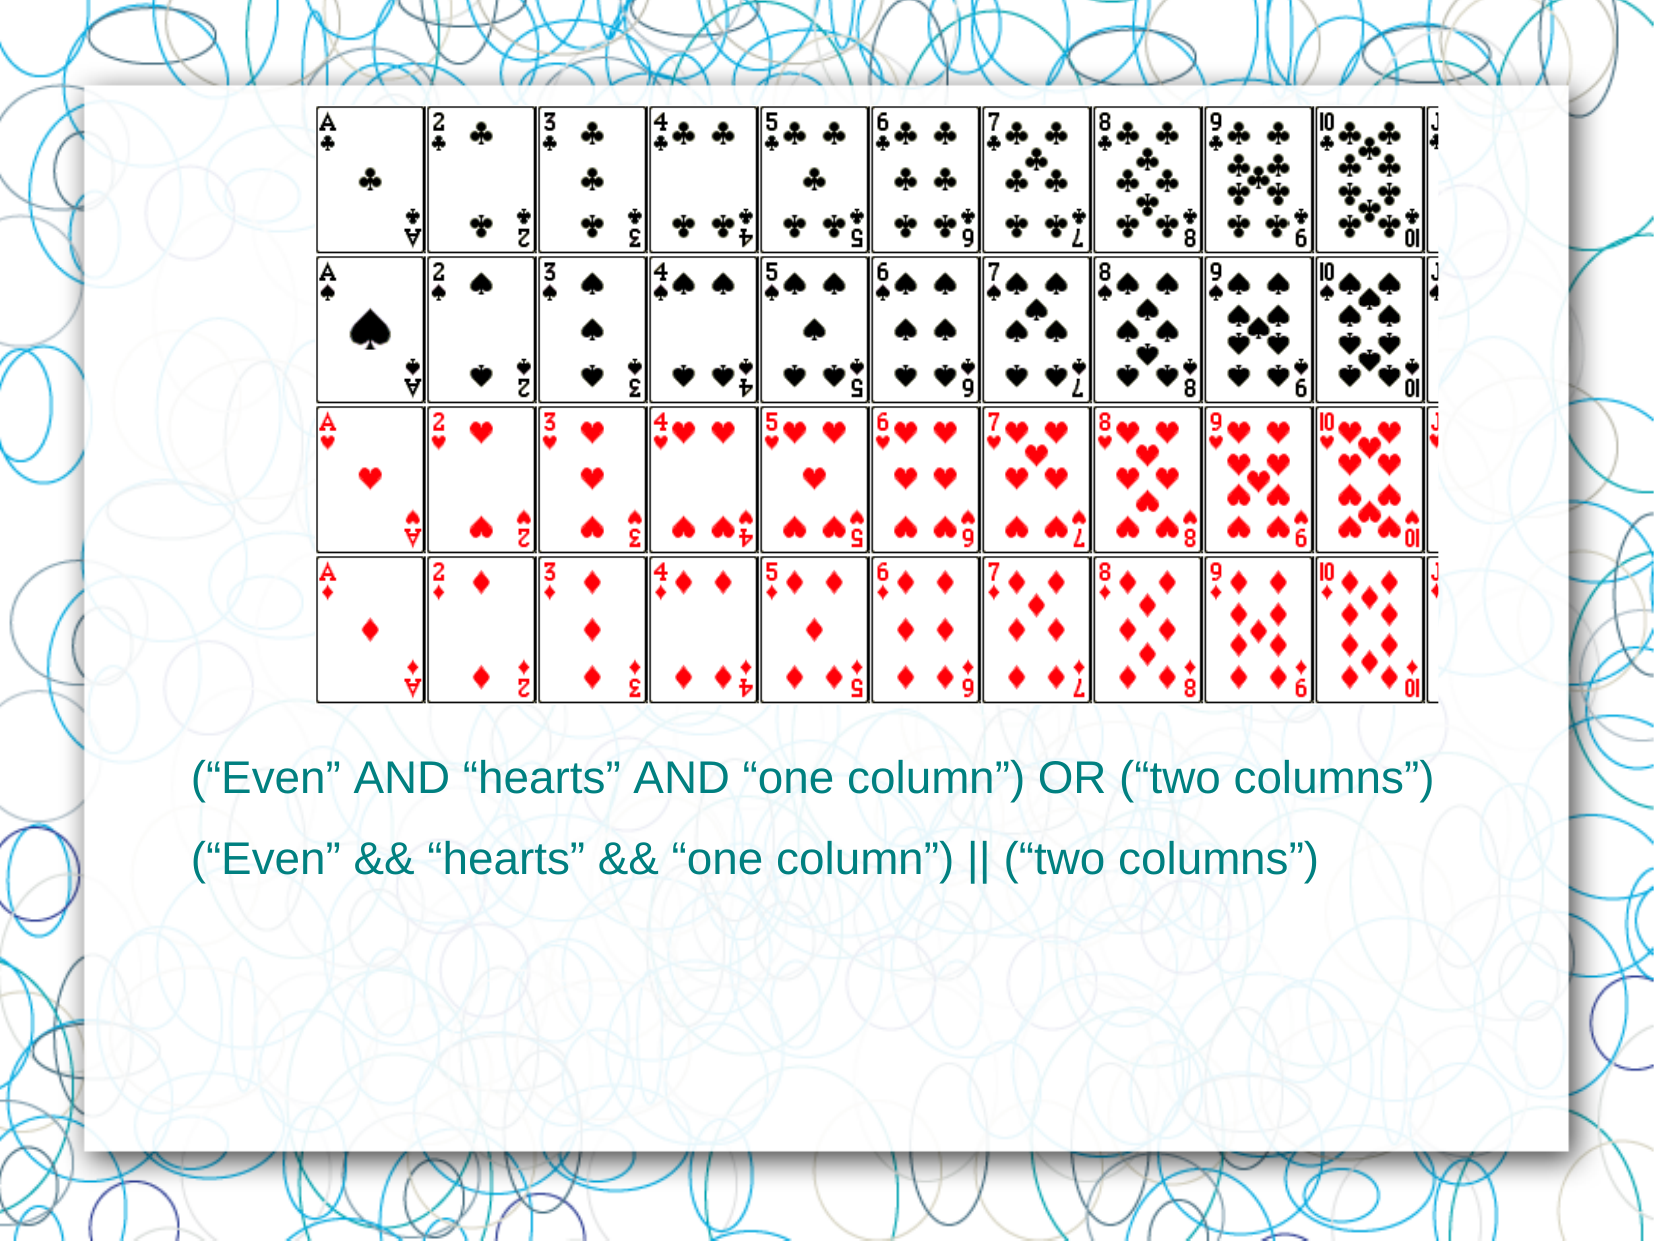

#
(“Even” AND “hearts” AND “one column”) OR (“two columns”)
(“Even” && “hearts” && “one column”) || (“two columns”)